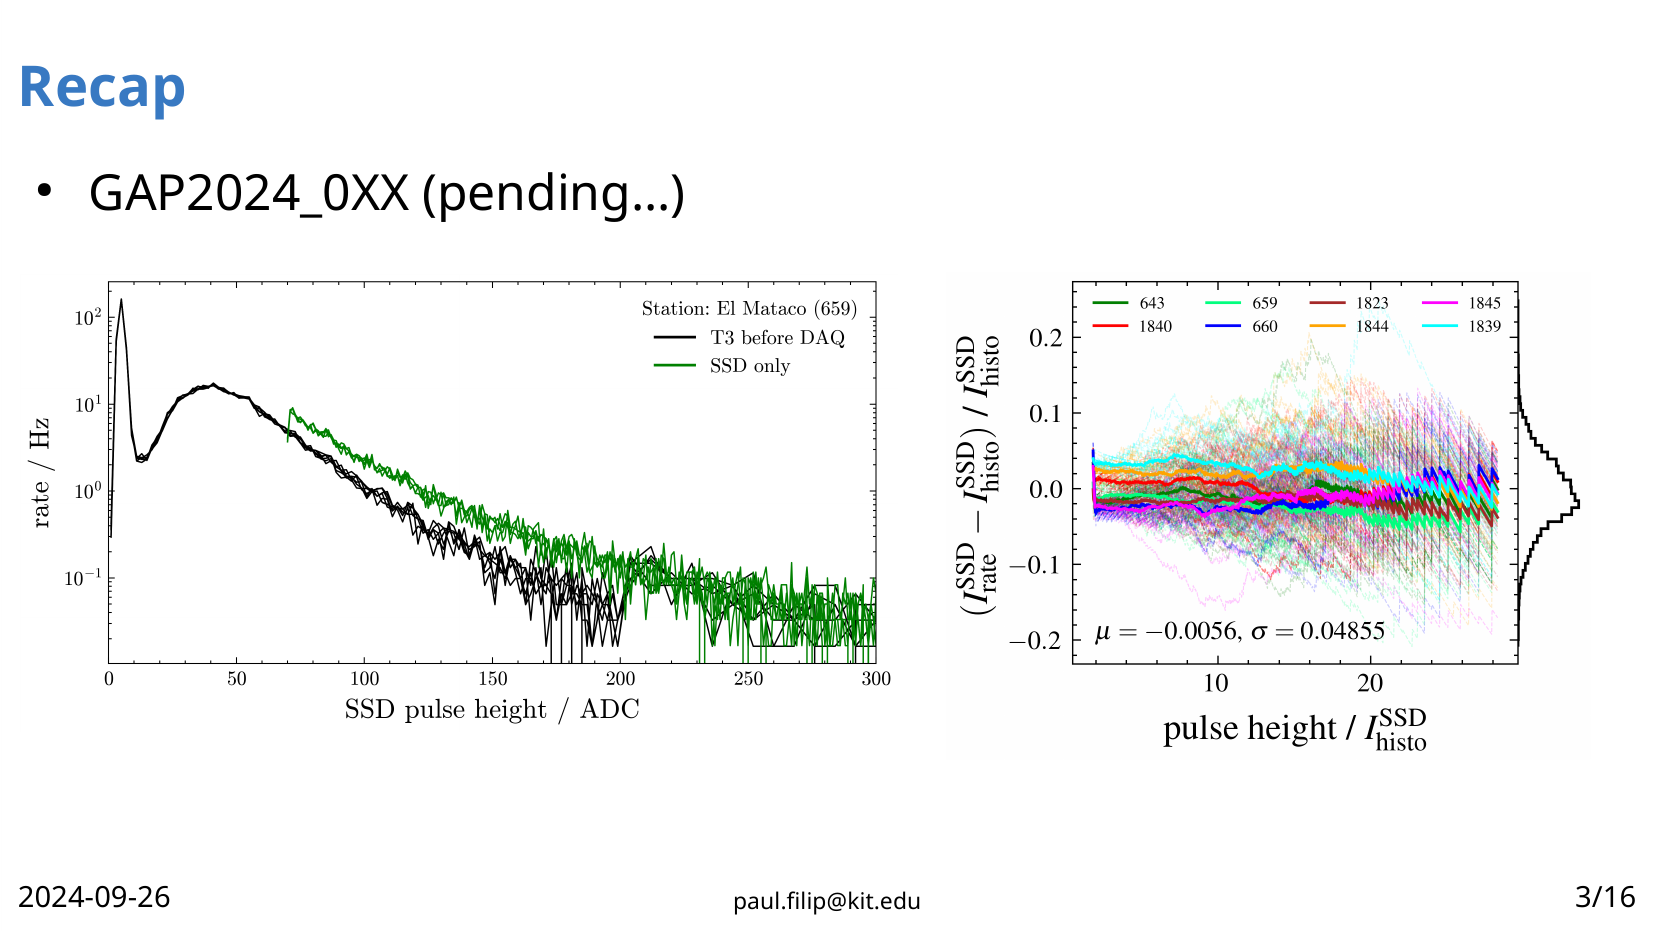

# Recap
GAP2024_0XX (pending...)
2024-09-26
paul.filip@kit.edu
3